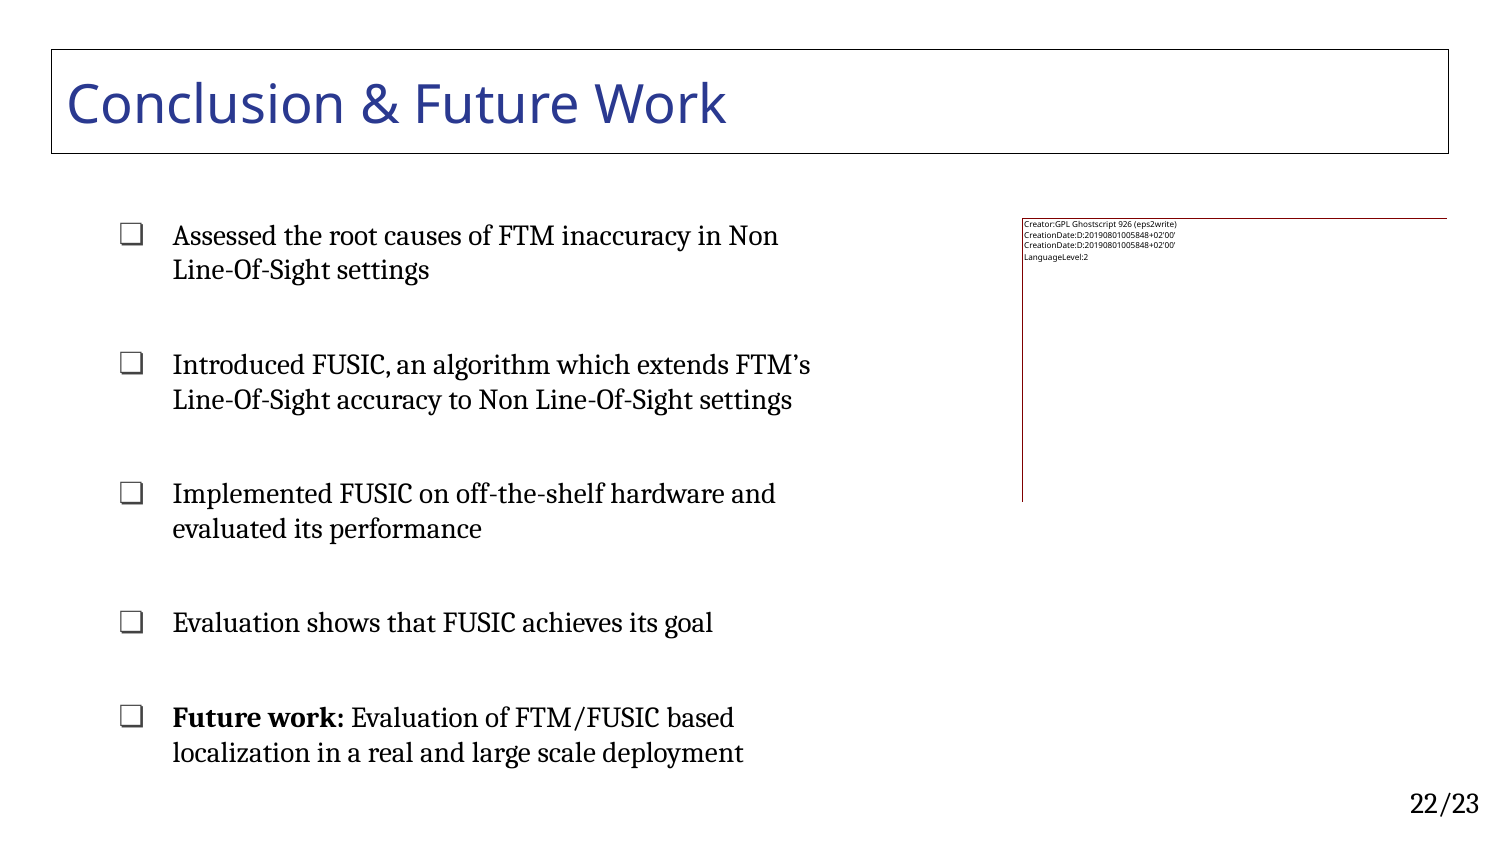

Conclusion & Future Work
Assessed the root causes of FTM inaccuracy in Non Line-Of-Sight settings
Introduced FUSIC, an algorithm which extends FTM’s Line-Of-Sight accuracy to Non Line-Of-Sight settings
Implemented FUSIC on off-the-shelf hardware and evaluated its performance
Evaluation shows that FUSIC achieves its goal
Future work: Evaluation of FTM/FUSIC based localization in a real and large scale deployment
# Company